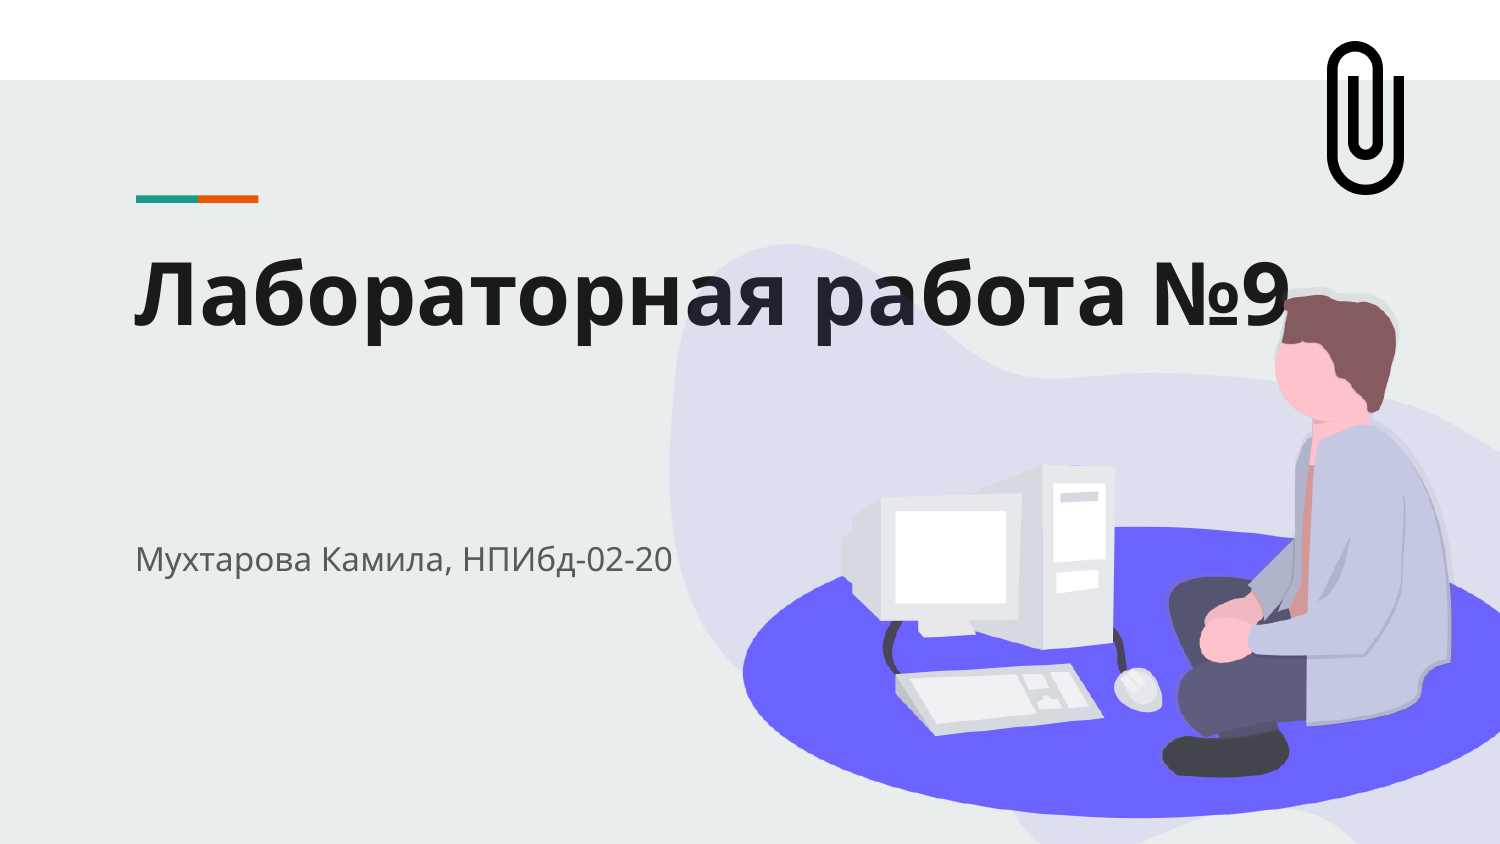

# Лабораторная работа №9
Мухтарова Камила, НПИбд-02-20